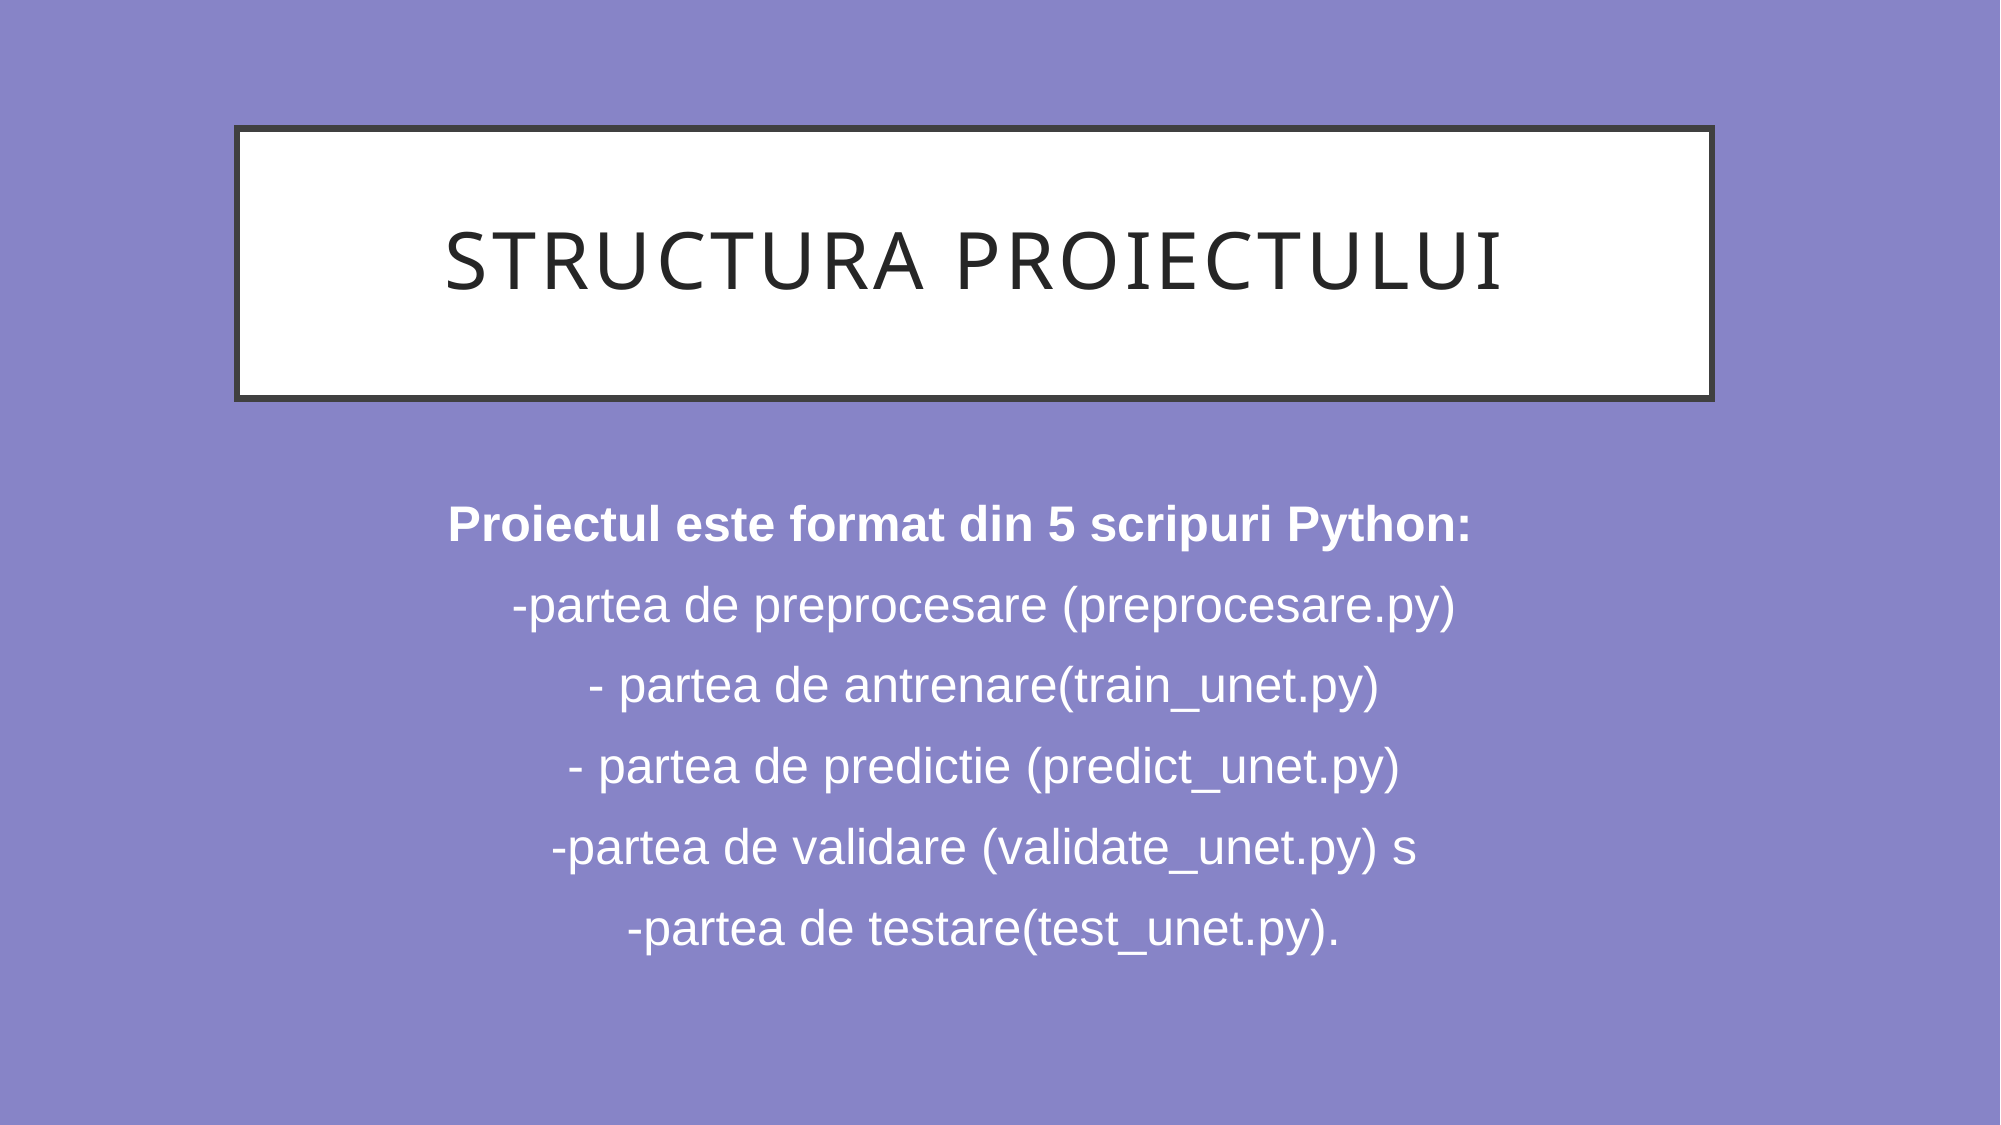

# Structura proiectului
Proiectul este format din 5 scripuri Python:
-partea de preprocesare (preprocesare.py)
- partea de antrenare(train_unet.py)
- partea de predictie (predict_unet.py)
-partea de validare (validate_unet.py) s
-partea de testare(test_unet.py).